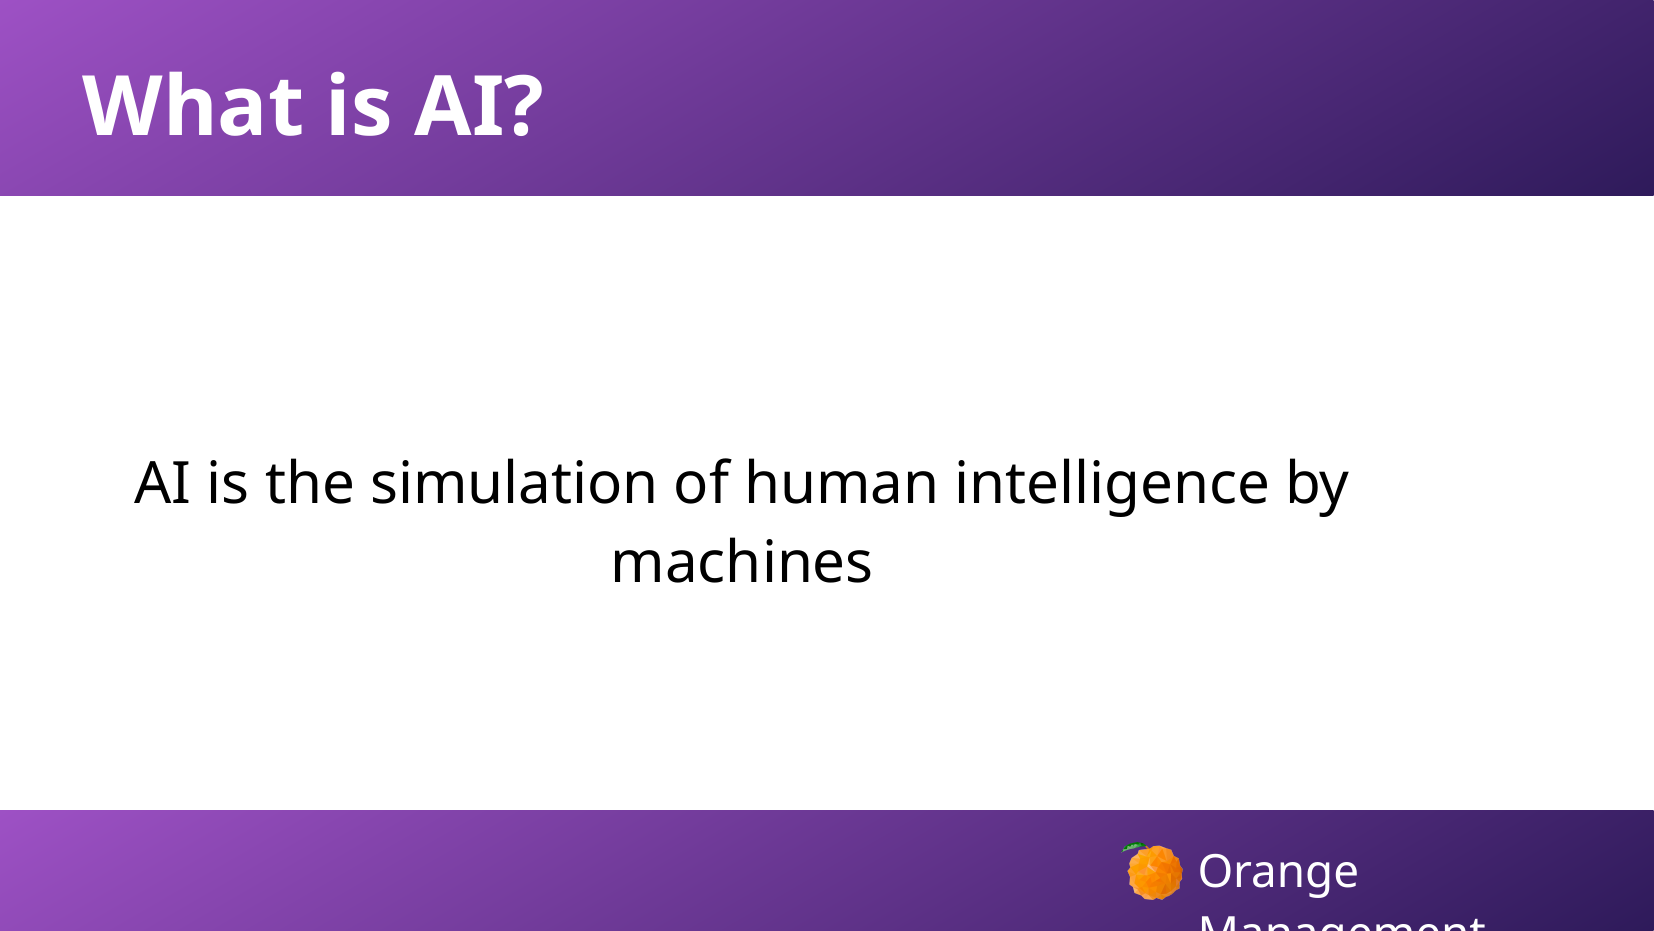

# What is AI?
AI is the simulation of human intelligence by machines
Orange Management